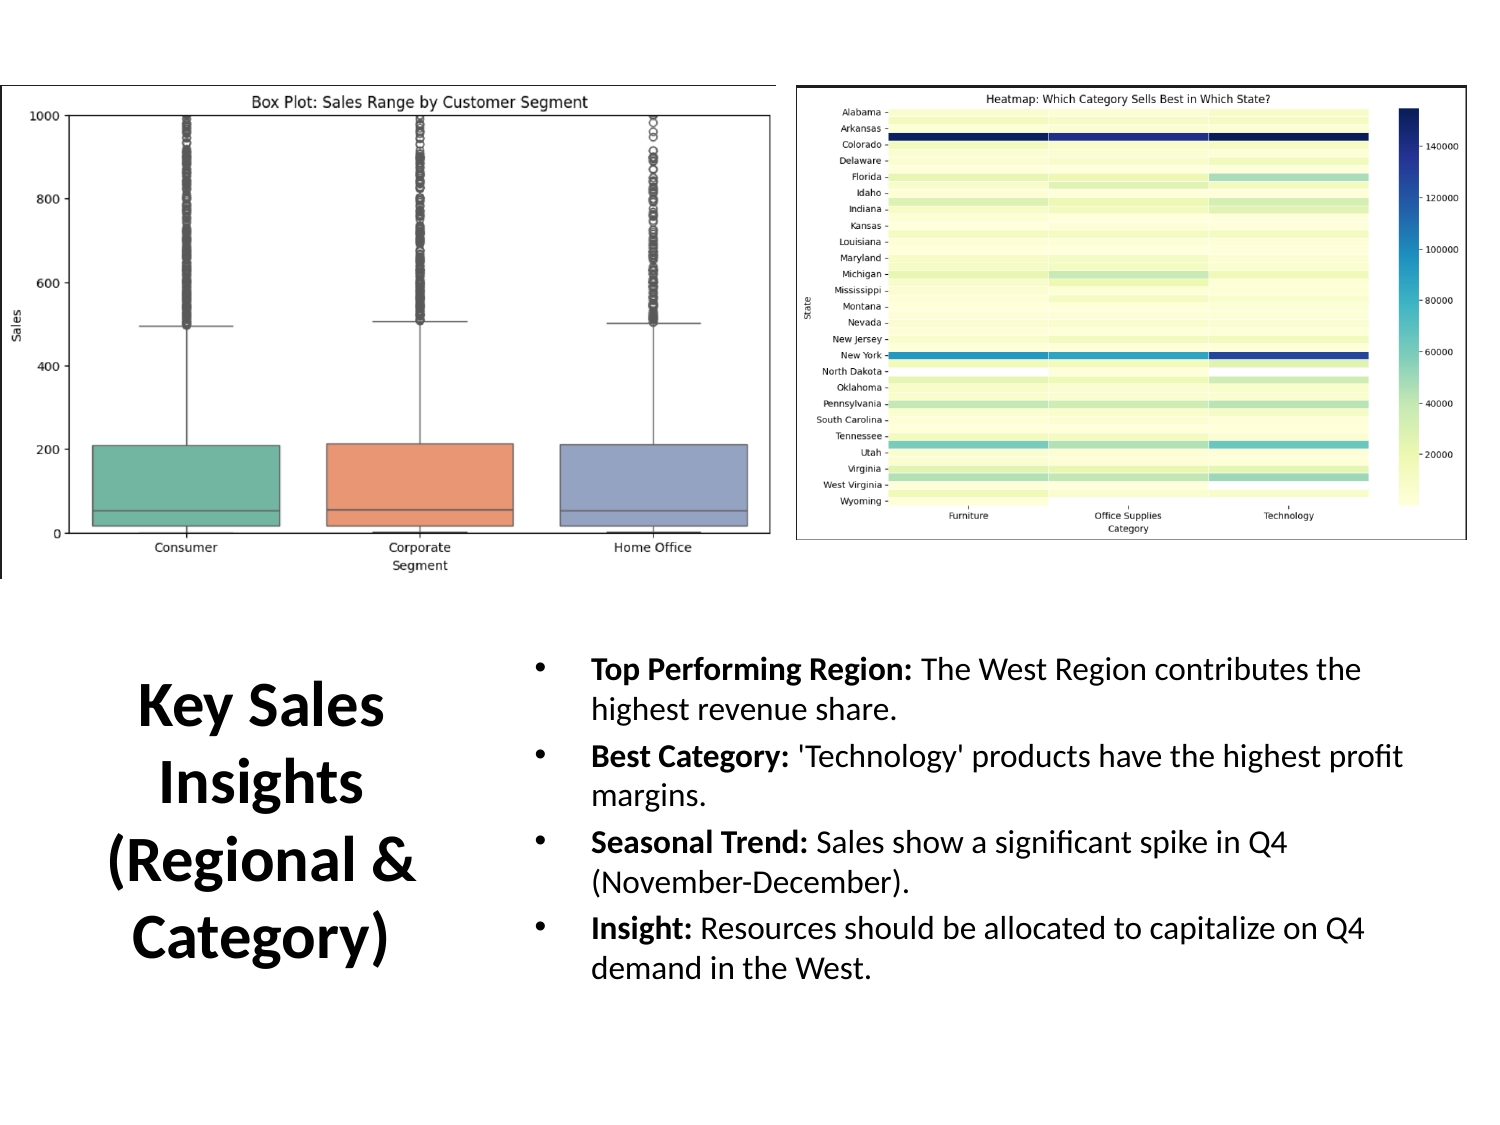

# Key Sales Insights (Regional & Category)
Top Performing Region: The West Region contributes the highest revenue share.
Best Category: 'Technology' products have the highest profit margins.
Seasonal Trend: Sales show a significant spike in Q4 (November-December).
Insight: Resources should be allocated to capitalize on Q4 demand in the West.